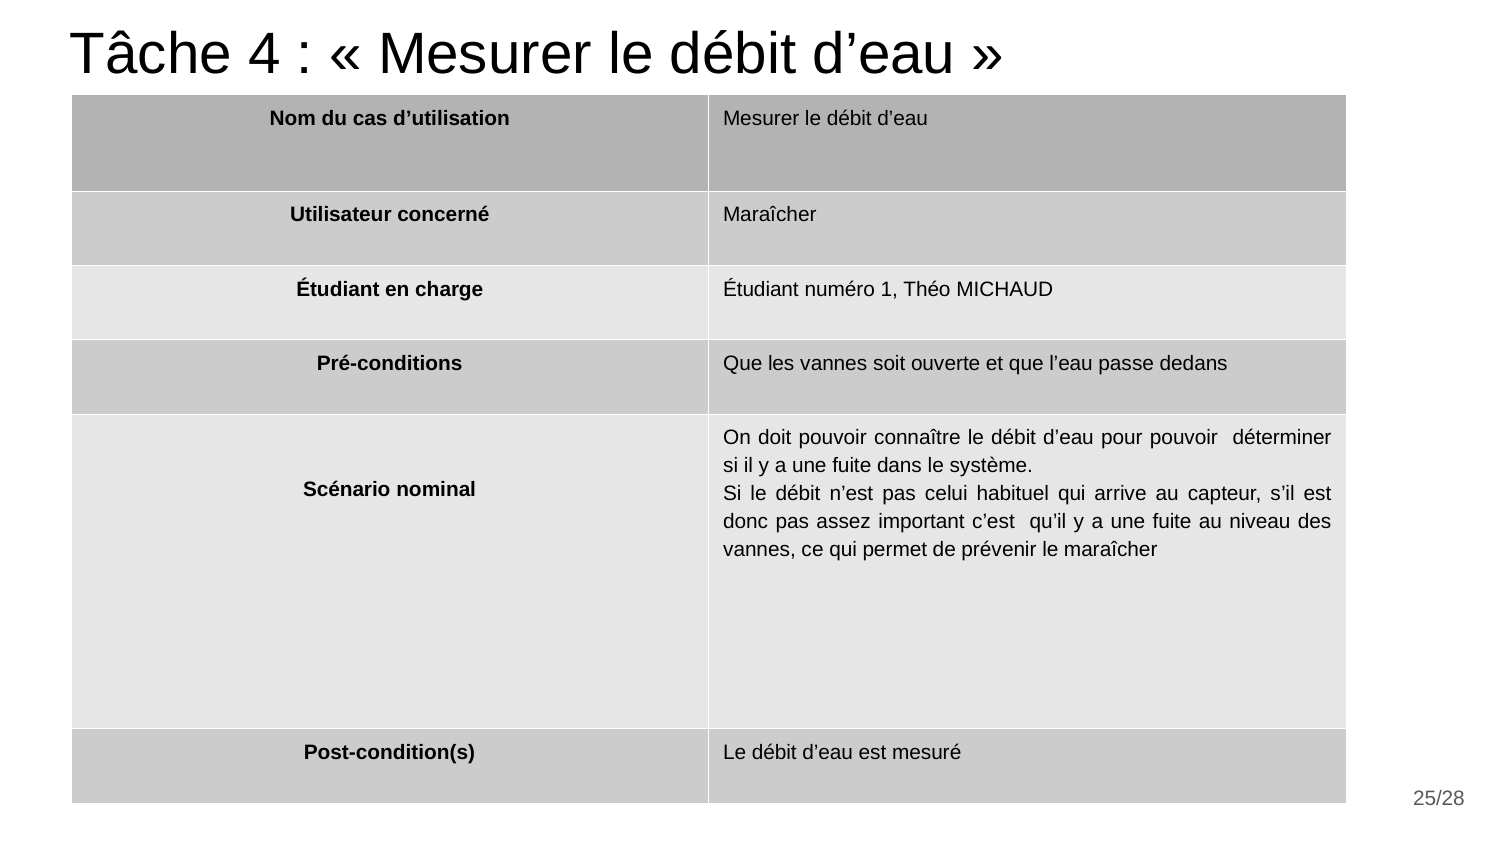

# Tâche 4 : « Mesurer le débit d’eau »
| Nom du cas d’utilisation | Mesurer le débit d’eau |
| --- | --- |
| Utilisateur concerné | Maraîcher |
| Étudiant en charge | Étudiant numéro 1, Théo MICHAUD |
| Pré-conditions | Que les vannes soit ouverte et que l’eau passe dedans |
| Scénario nominal | On doit pouvoir connaître le débit d’eau pour pouvoir déterminer si il y a une fuite dans le système. Si le débit n’est pas celui habituel qui arrive au capteur, s’il est donc pas assez important c’est qu’il y a une fuite au niveau des vannes, ce qui permet de prévenir le maraîcher |
| Post-condition(s) | Le débit d’eau est mesuré |